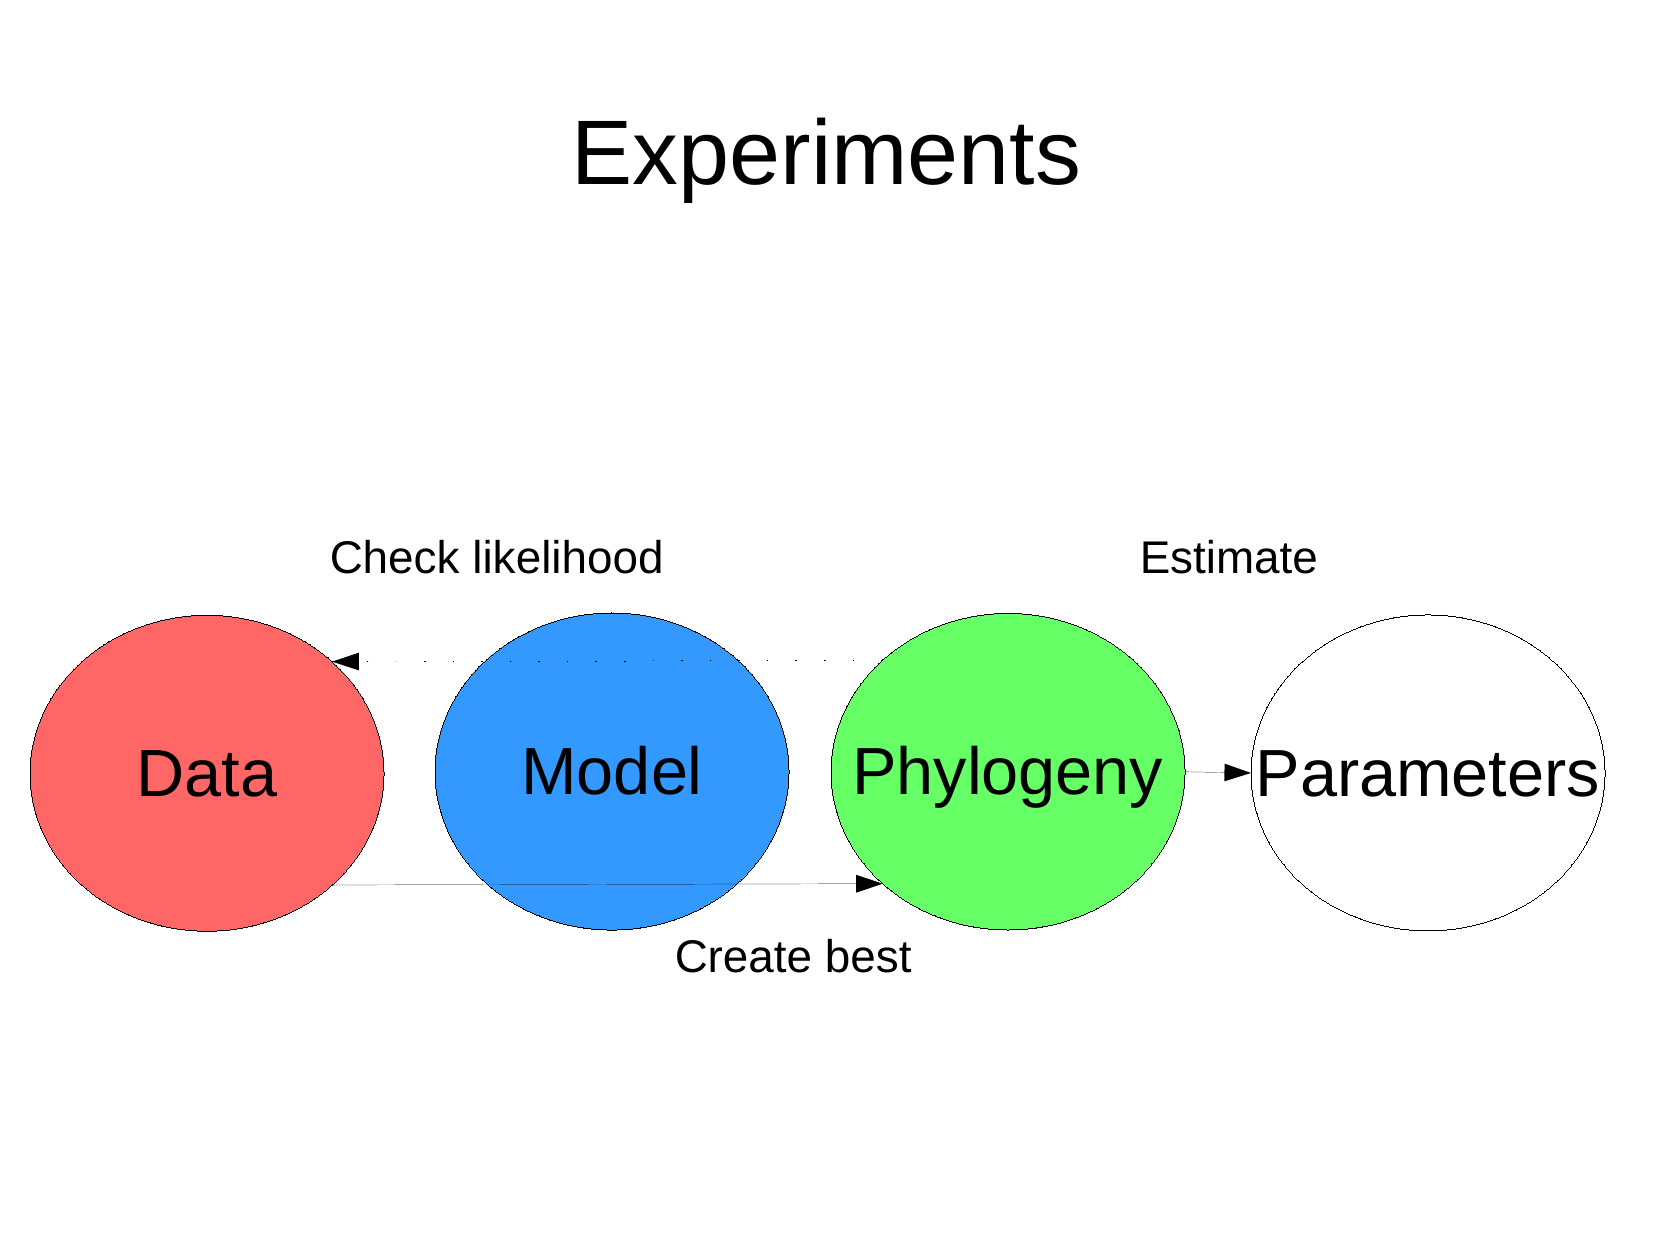

# Experiments
Check likelihood
Estimate
Model
Phylogeny
Parameters
Data
Create best